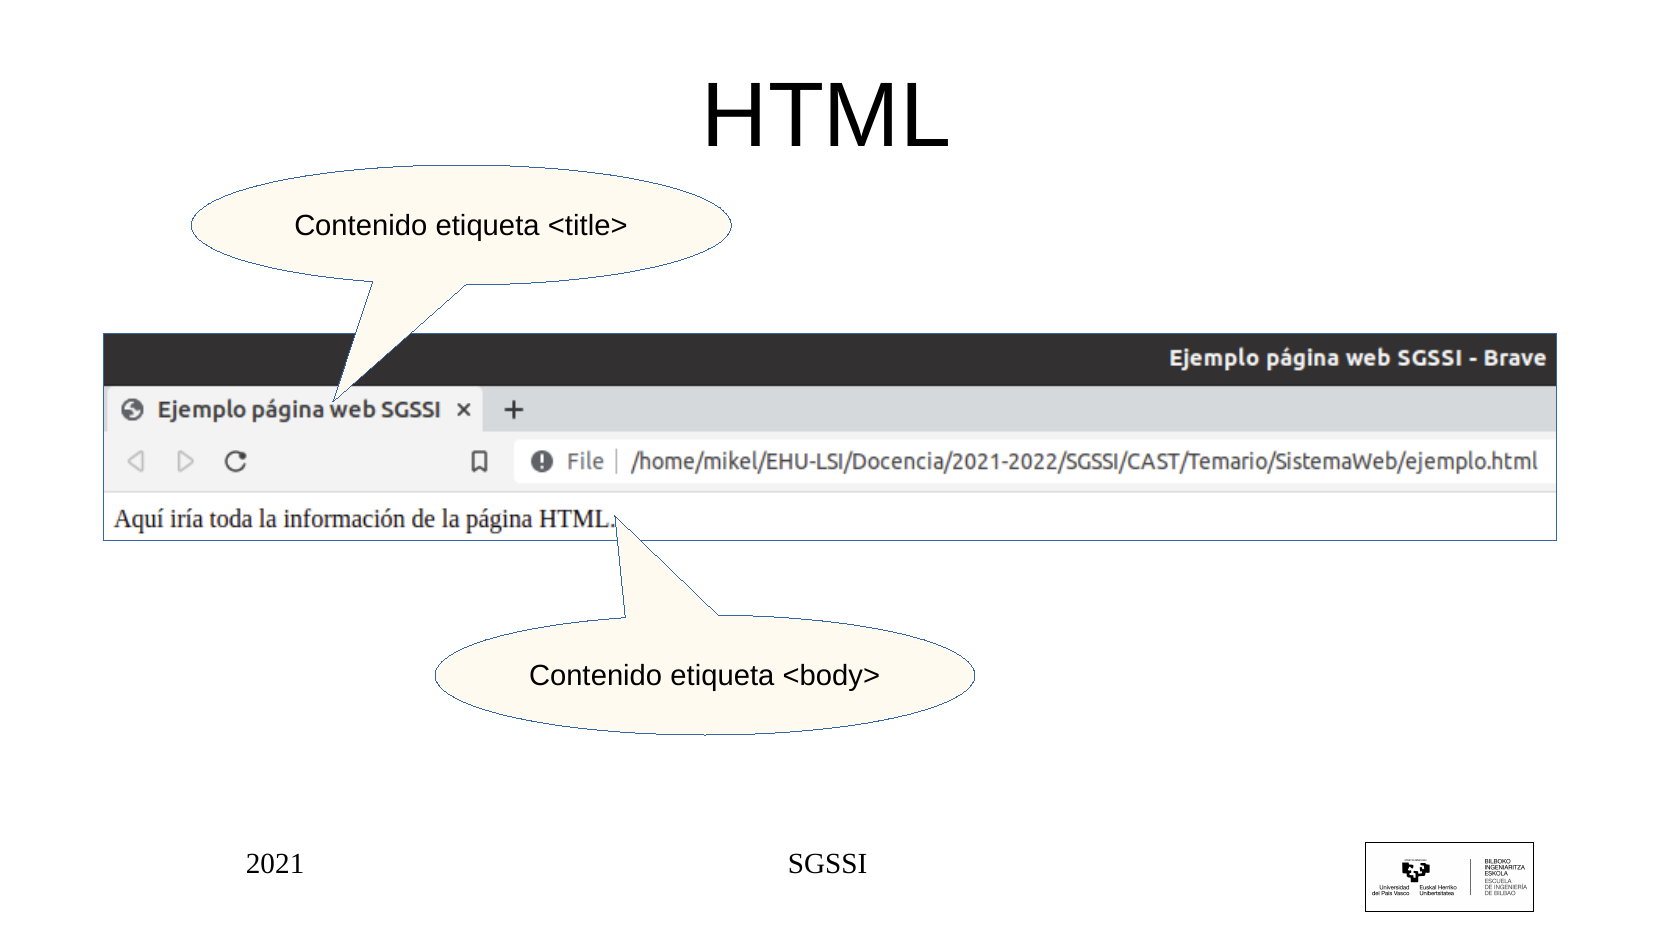

# HTML
Contenido etiqueta <title>
Contenido etiqueta <body>